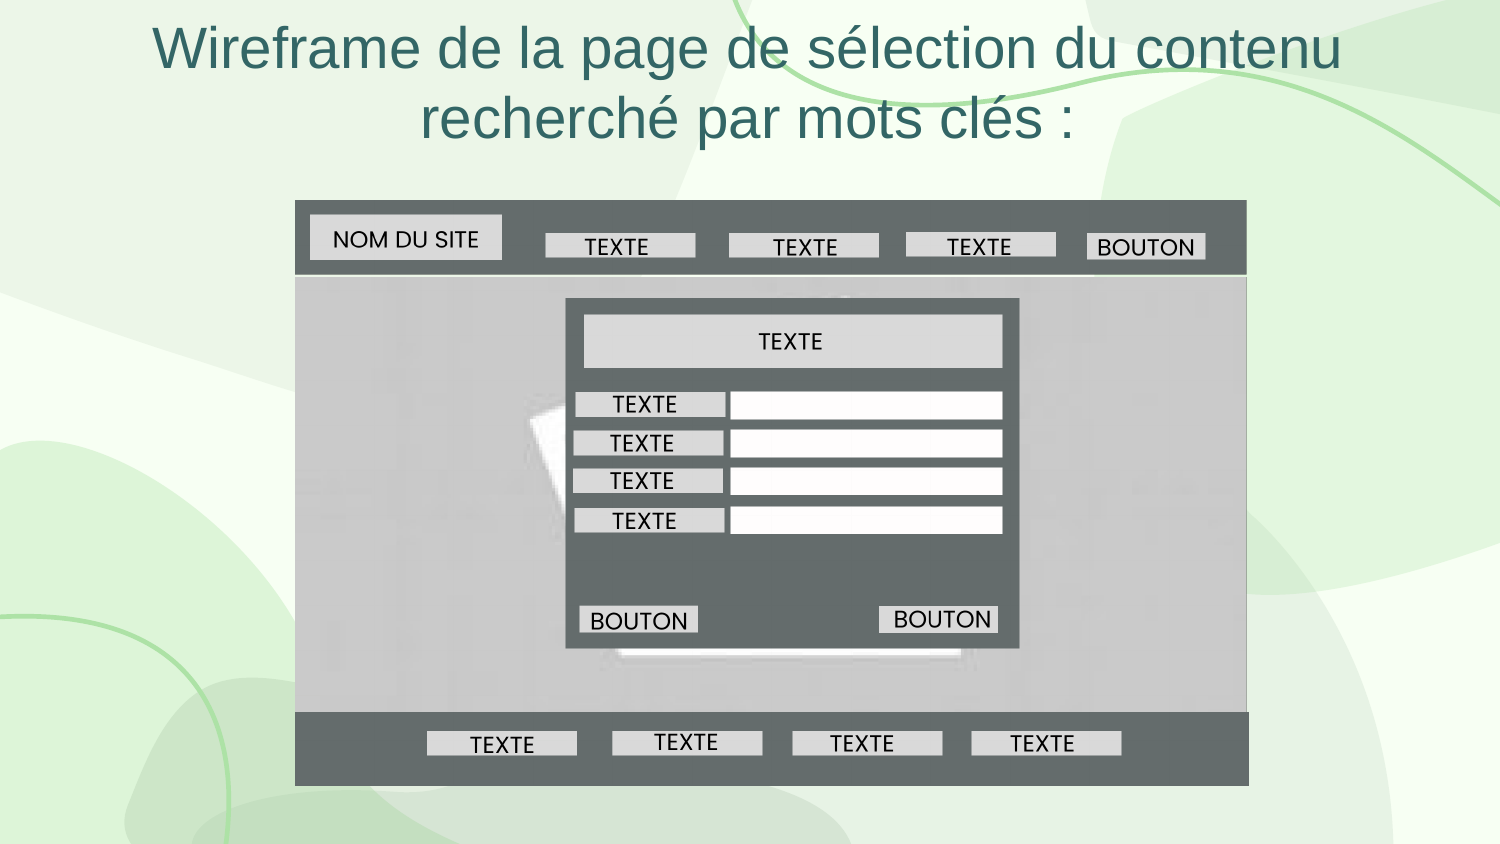

# Wireframe de la page de sélection du contenu recherché par mots clés :